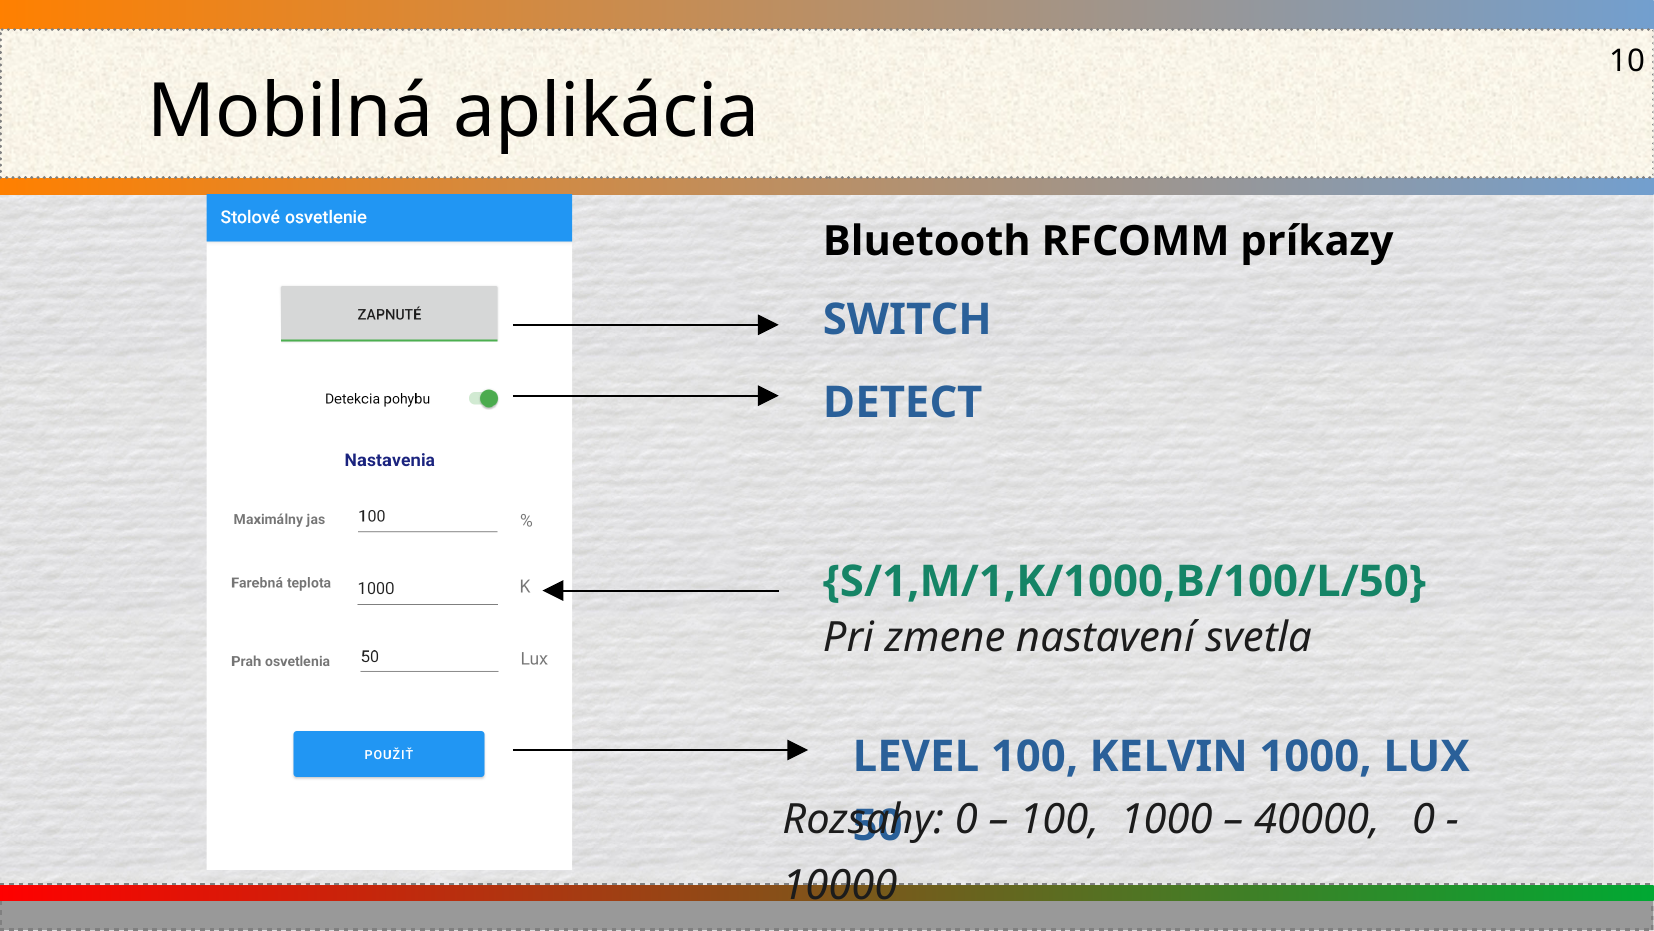

# Mobilná aplikácia
Bluetooth RFCOMM príkazy
SWITCH
DETECT
{S/1,M/1,K/1000,B/100/L/50}
Pri zmene nastavení svetla
LEVEL 100, KELVIN 1000, LUX 50
Rozsahy: 0 – 100, 1000 – 40000, 0 - 10000